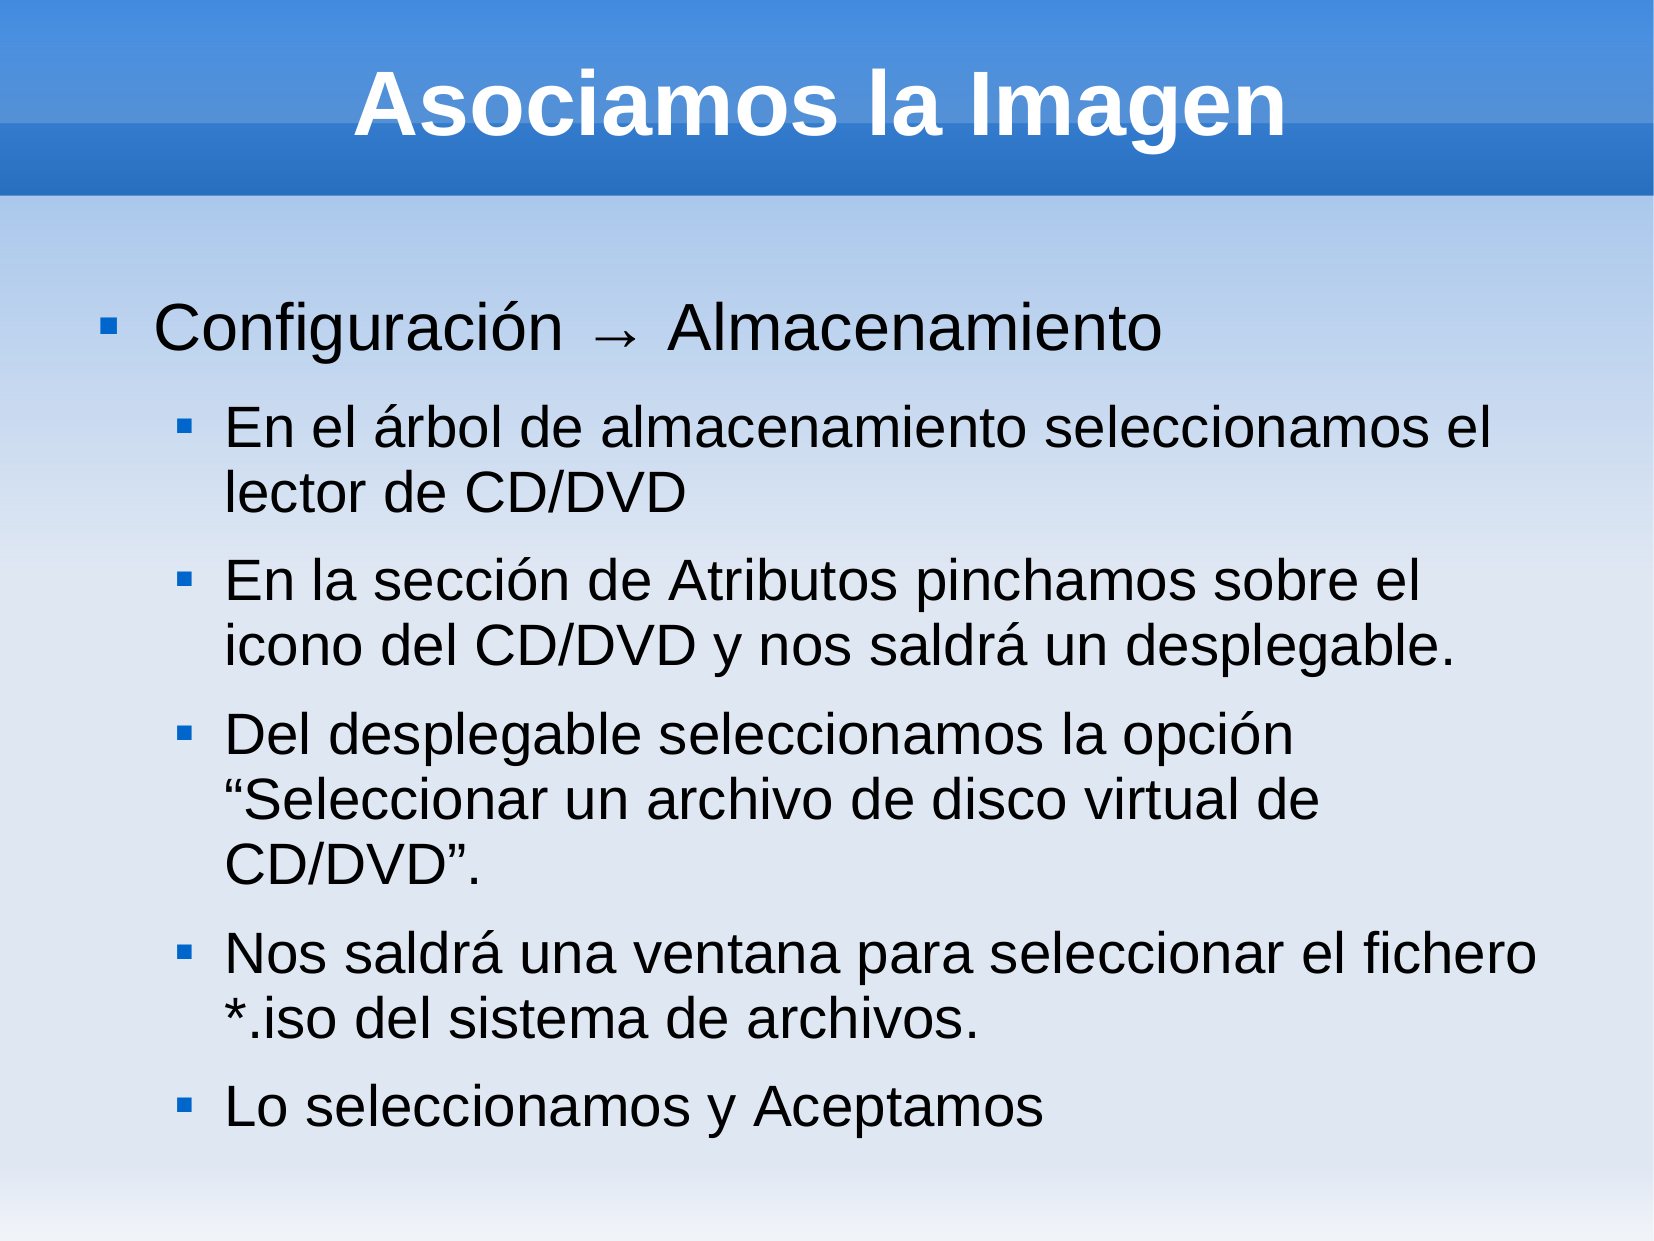

# Asociamos la Imagen
Configuración → Almacenamiento
En el árbol de almacenamiento seleccionamos el lector de CD/DVD
En la sección de Atributos pinchamos sobre el icono del CD/DVD y nos saldrá un desplegable.
Del desplegable seleccionamos la opción “Seleccionar un archivo de disco virtual de CD/DVD”.
Nos saldrá una ventana para seleccionar el fichero *.iso del sistema de archivos.
Lo seleccionamos y Aceptamos